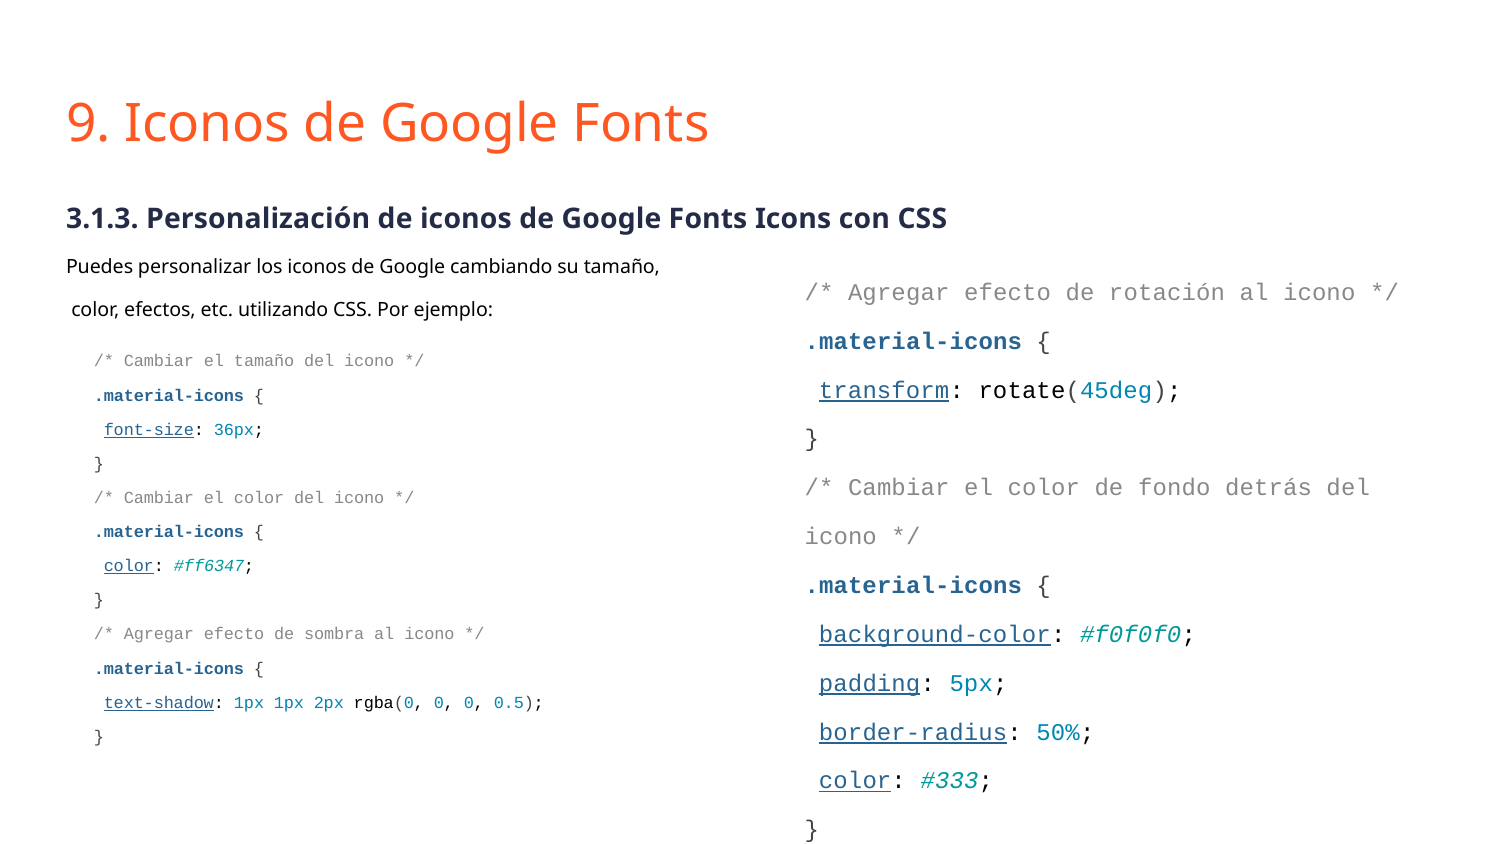

# 9. Iconos de Google Fonts
3.1.3. Personalización de iconos de Google Fonts Icons con CSS
Puedes personalizar los iconos de Google cambiando su tamaño,
 color, efectos, etc. utilizando CSS. Por ejemplo:
/* Cambiar el tamaño del icono */
.material-icons {
 font-size: 36px;
}
/* Cambiar el color del icono */
.material-icons {
 color: #ff6347;
}
/* Agregar efecto de sombra al icono */
.material-icons {
 text-shadow: 1px 1px 2px rgba(0, 0, 0, 0.5);
}
/* Agregar efecto de rotación al icono */
.material-icons {
 transform: rotate(45deg);
}
/* Cambiar el color de fondo detrás del icono */
.material-icons {
 background-color: #f0f0f0;
 padding: 5px;
 border-radius: 50%;
 color: #333;
}